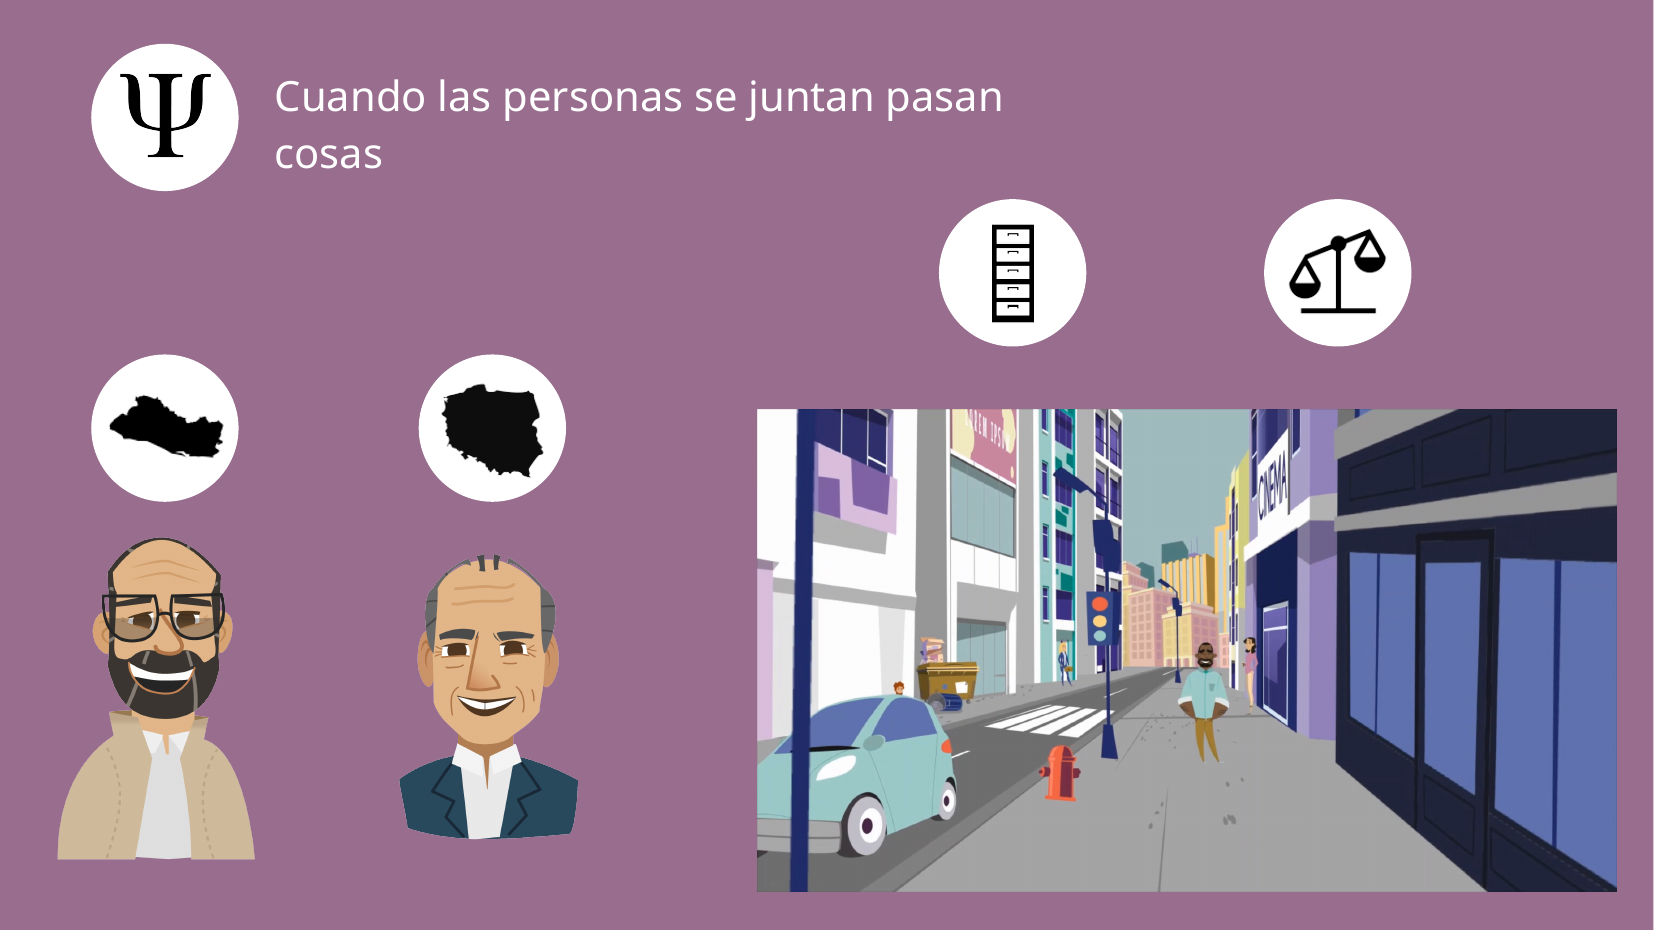

Cuando las personas se juntan pasan cosas